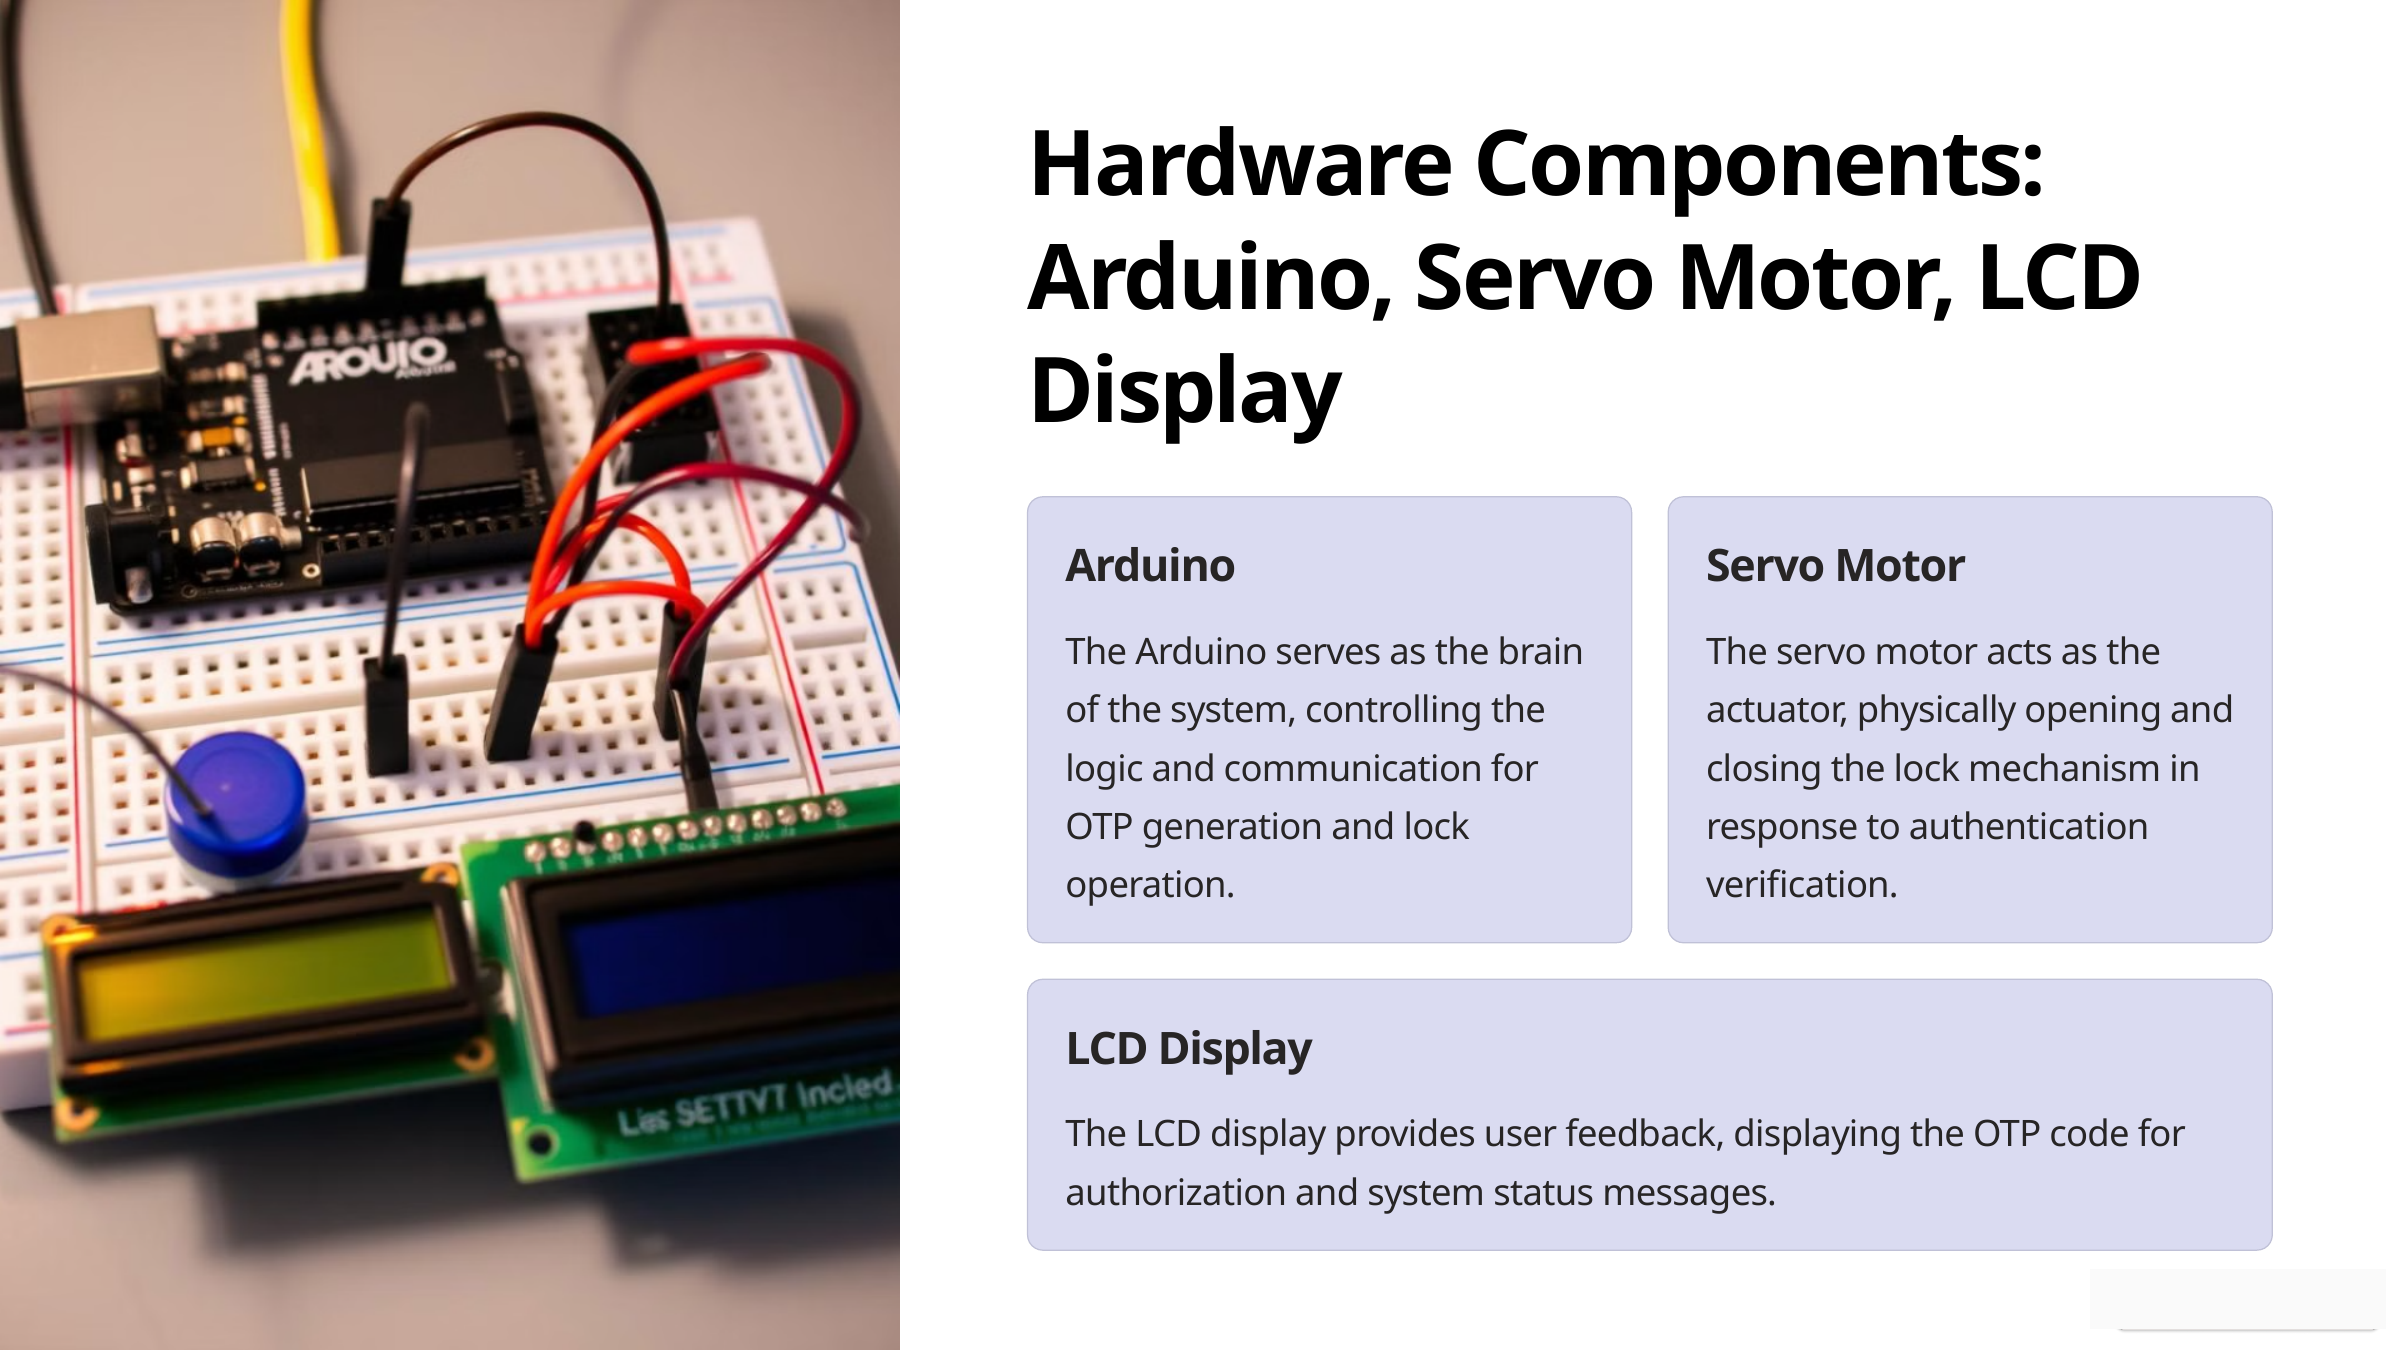

Hardware Components: Arduino, Servo Motor, LCD Display
Arduino
Servo Motor
The Arduino serves as the brain of the system, controlling the logic and communication for OTP generation and lock operation.
The servo motor acts as the actuator, physically opening and closing the lock mechanism in response to authentication verification.
LCD Display
The LCD display provides user feedback, displaying the OTP code for authorization and system status messages.